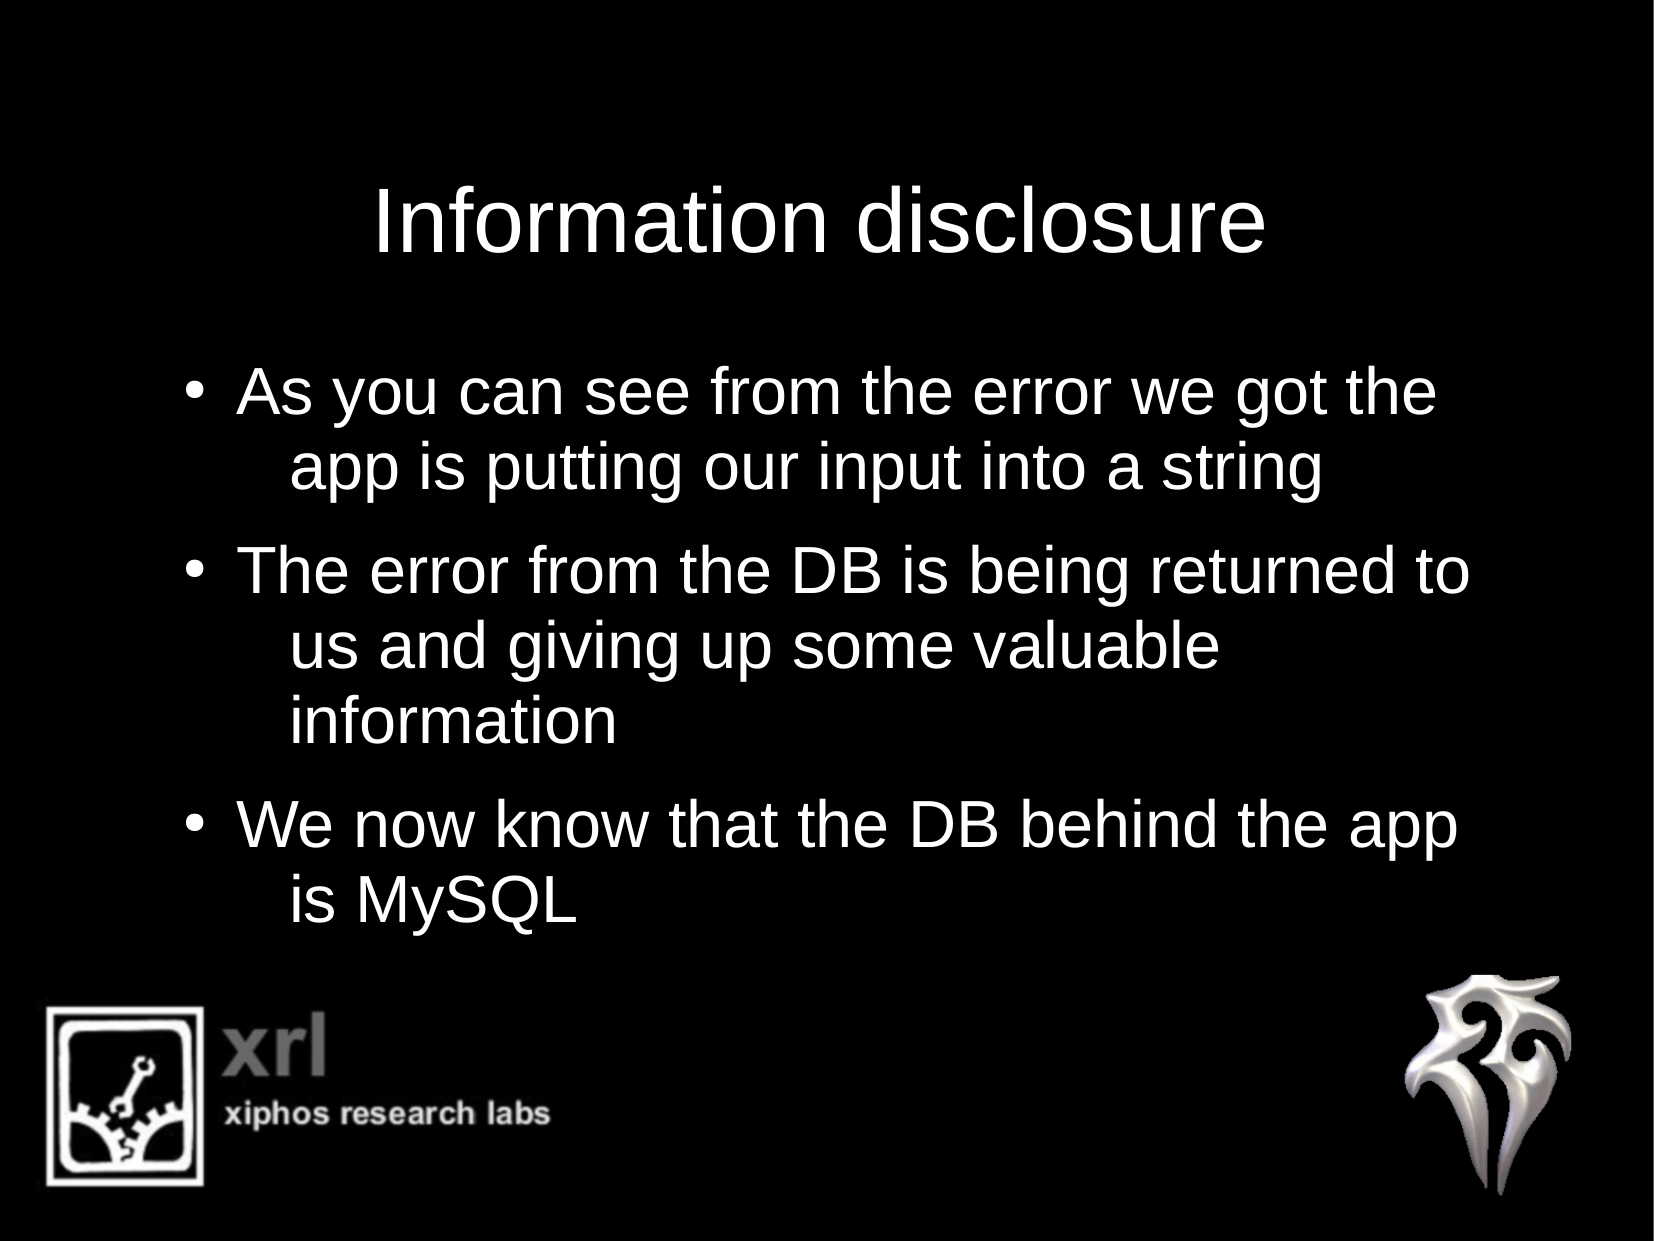

# Information disclosure
As you can see from the error we got the app is putting our input into a string
The error from the DB is being returned to us and giving up some valuable information
We now know that the DB behind the app is MySQL